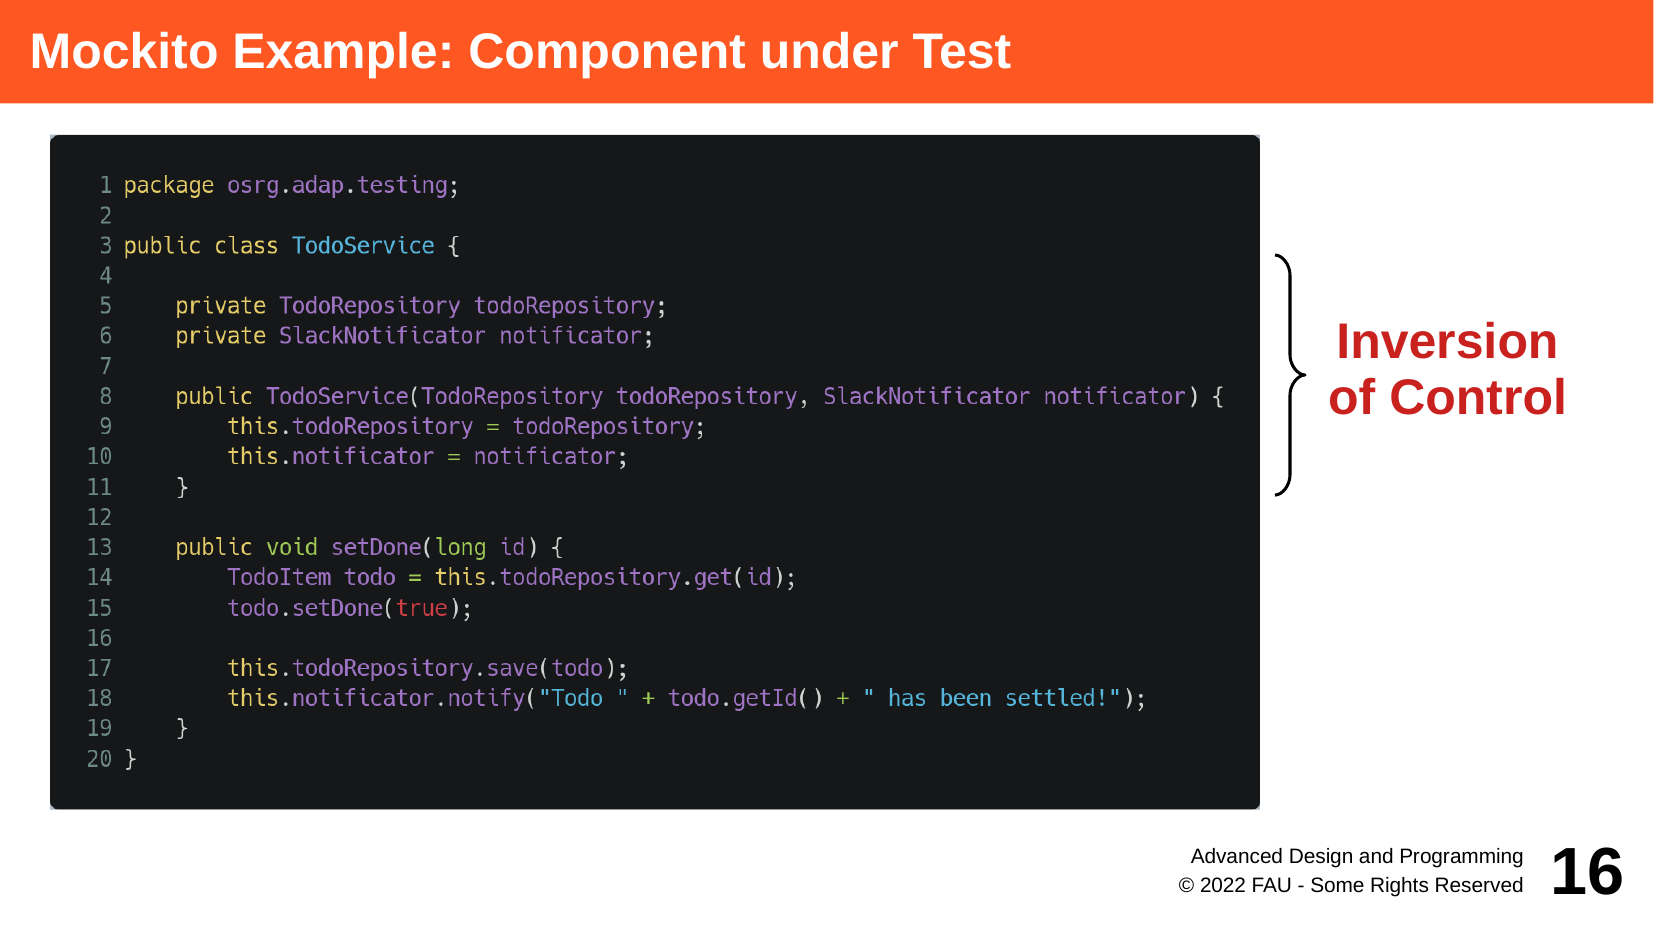

# Mockito Example: Component under Test
Inversion of Control
Advanced Design and Programming
16
© 2022 FAU - Some Rights Reserved